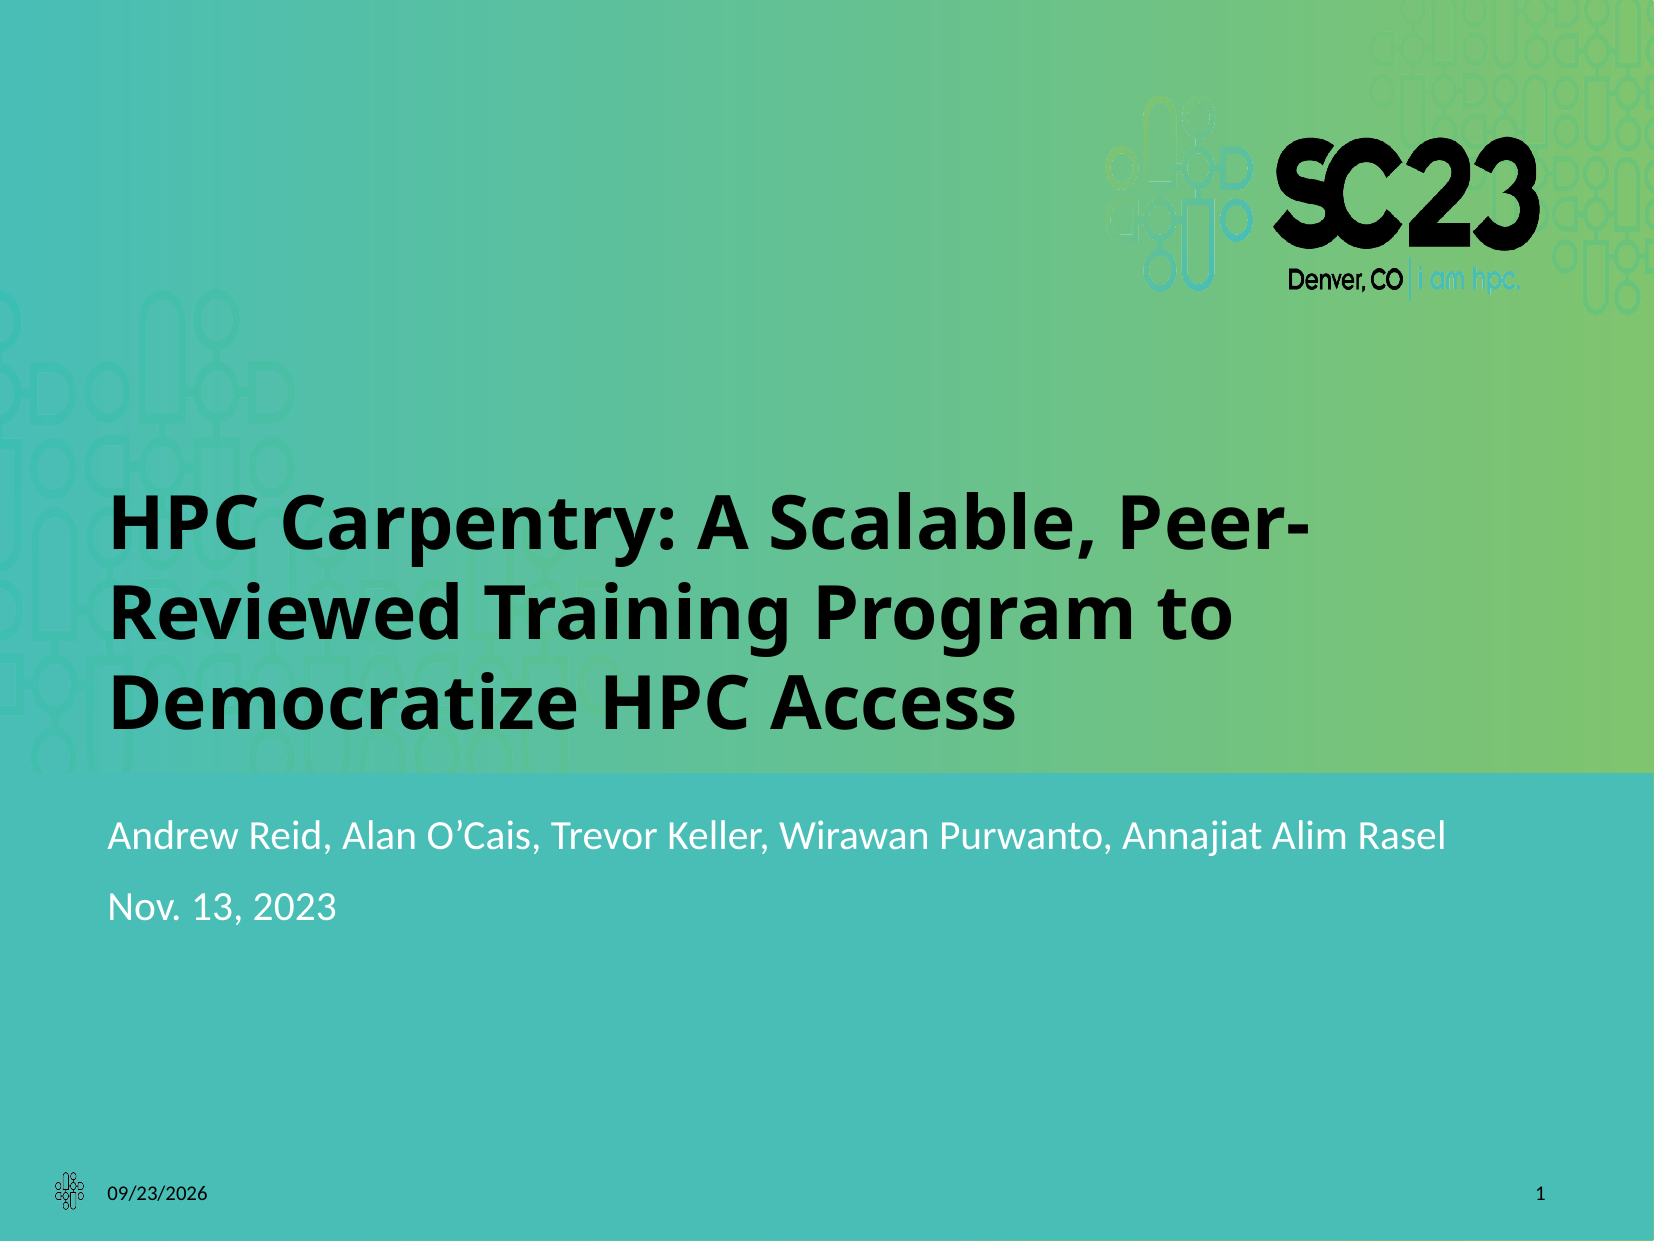

# HPC Carpentry: A Scalable, Peer-Reviewed Training Program to Democratize HPC Access
Andrew Reid, Alan O’Cais, Trevor Keller, Wirawan Purwanto, Annajiat Alim Rasel
Nov. 13, 2023